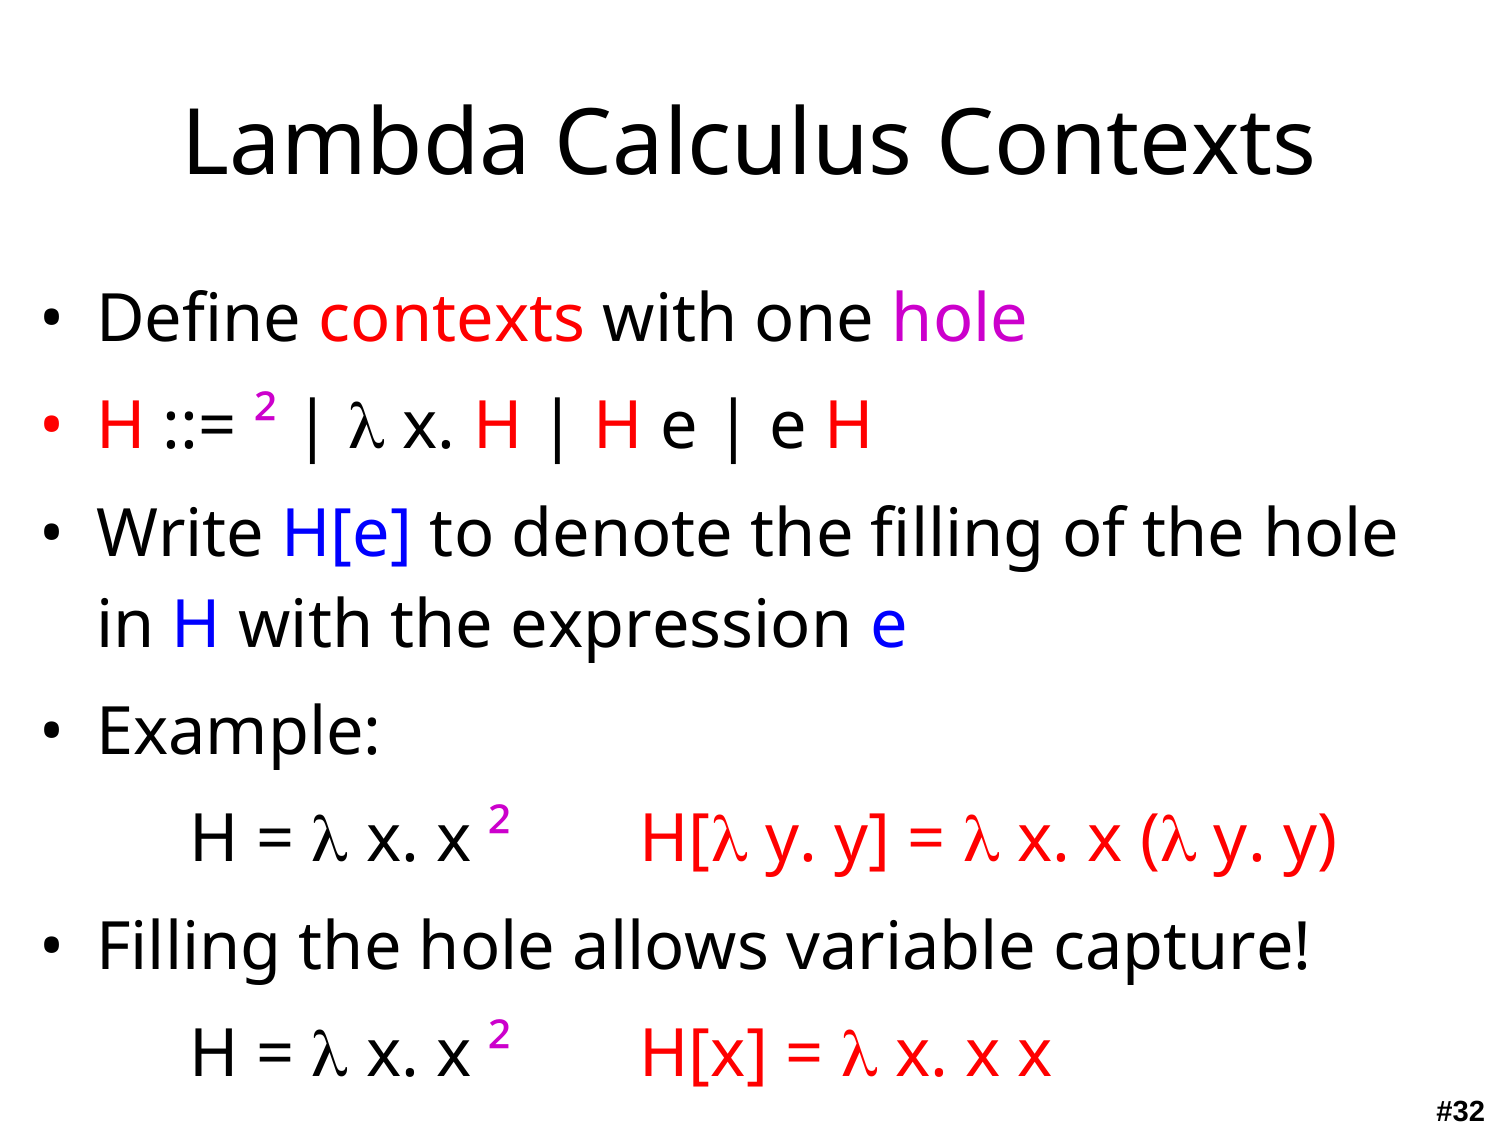

# Lambda Calculus Contexts
Define contexts with one hole
H ::= ² |  x. H | H e | e H
Write H[e] to denote the filling of the hole in H with the expression e
Example:
		H =  x. x ²	H[ y. y] =  x. x ( y. y)
Filling the hole allows variable capture!
		H =  x. x ²	H[x] =  x. x x
32